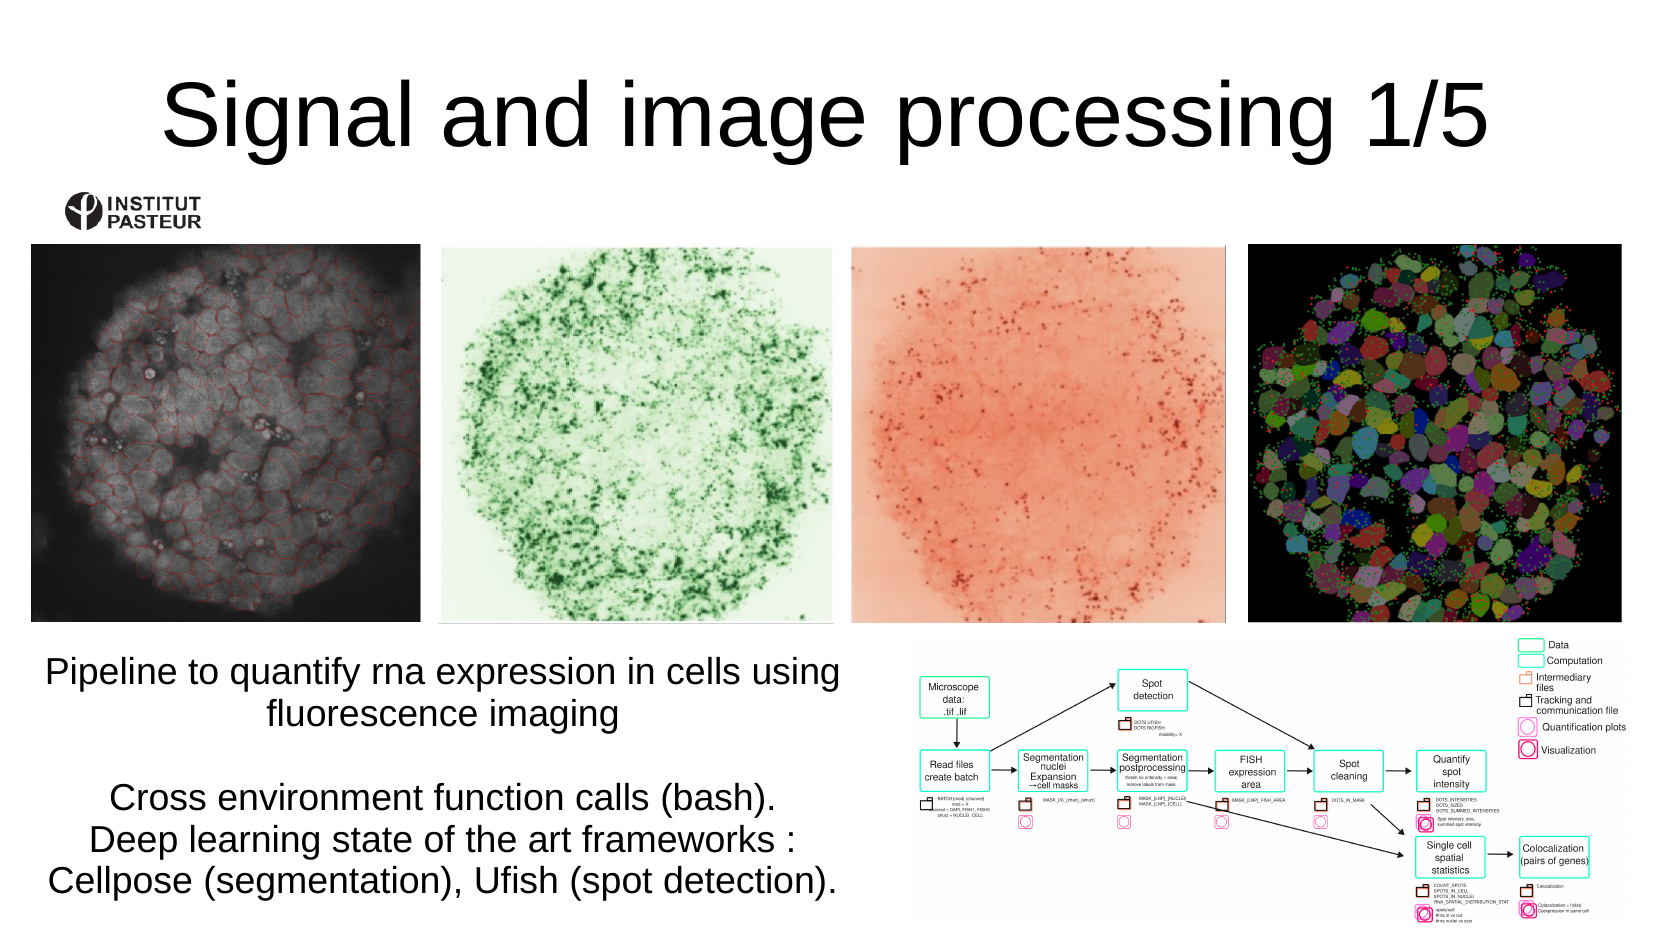

# Signal and image processing 1/5
Pipeline to quantify rna expression in cells using
fluorescence imaging
Cross environment function calls (bash).
Deep learning state of the art frameworks :
Cellpose (segmentation), Ufish (spot detection).